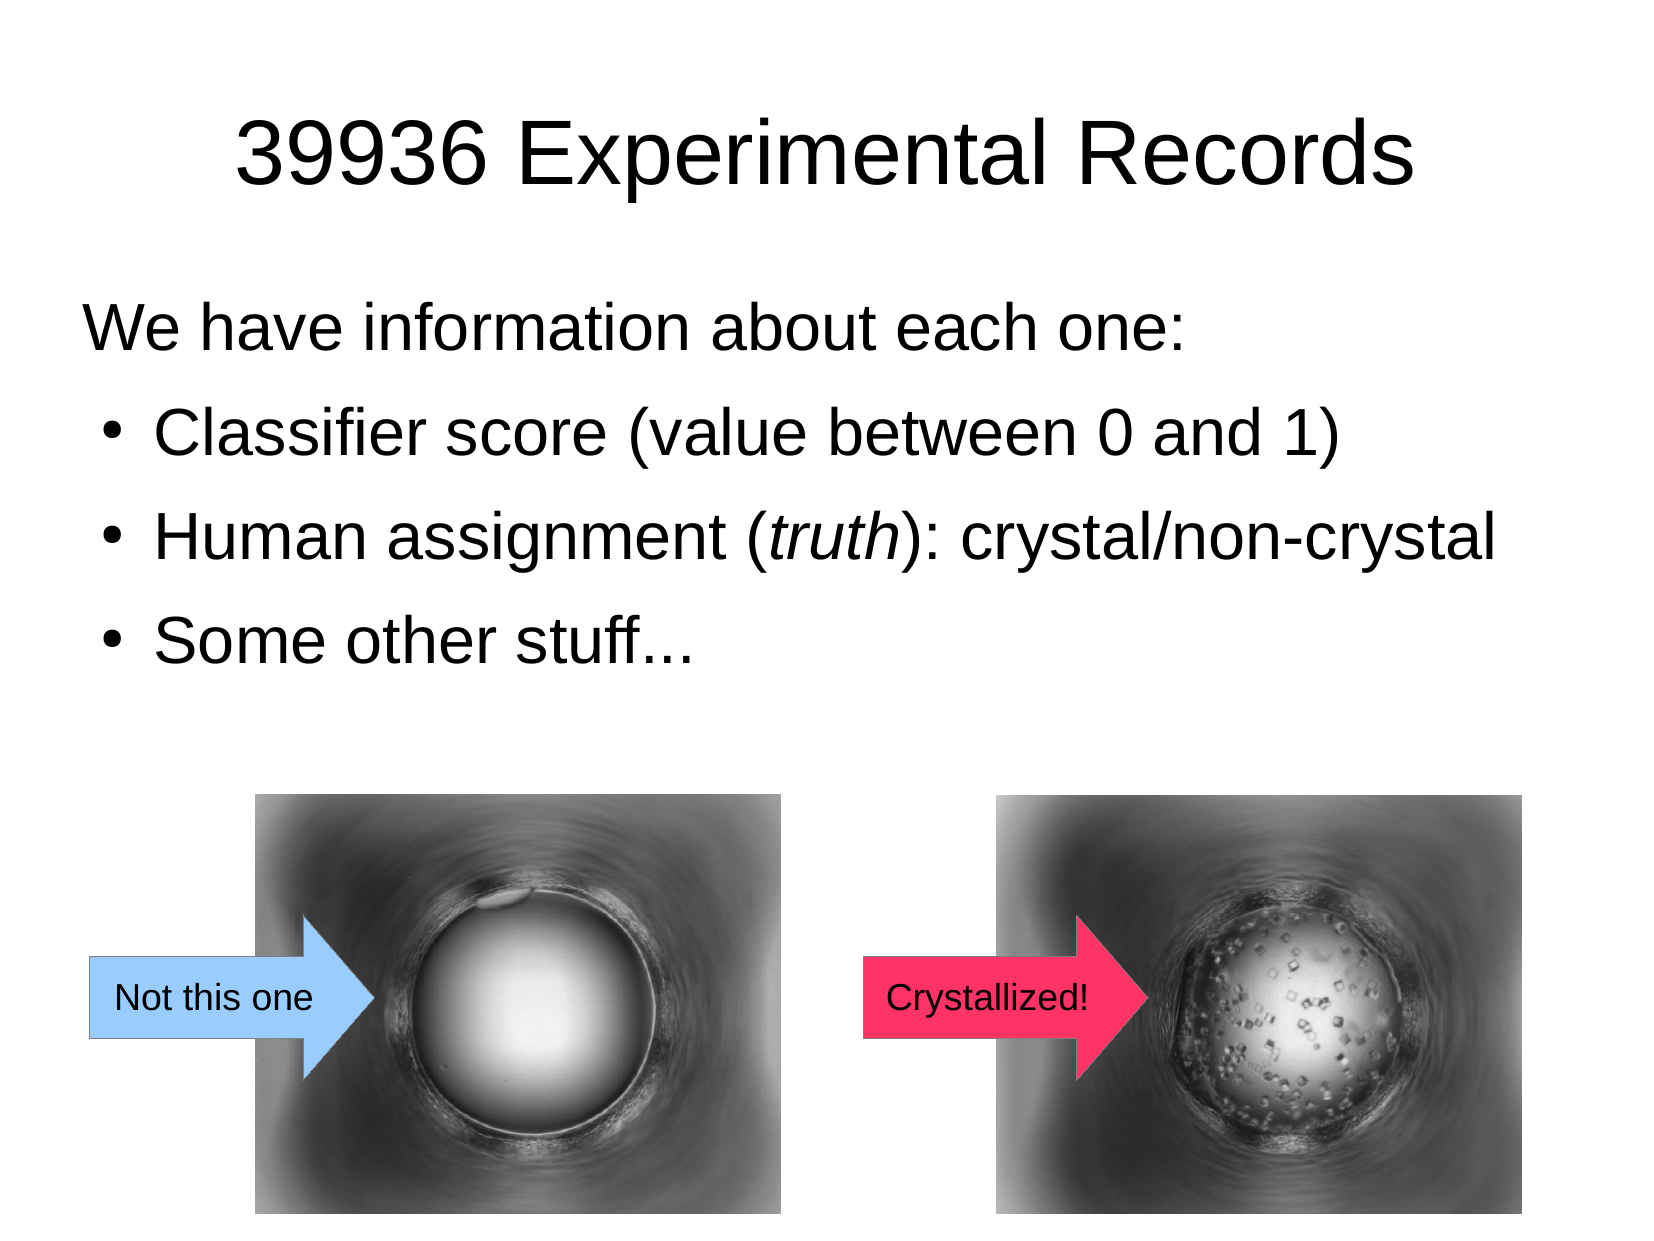

# 39936 Experimental Records
We have information about each one:
Classifier score (value between 0 and 1)
Human assignment (truth): crystal/non-crystal
Some other stuff...
Not this one
Crystallized!